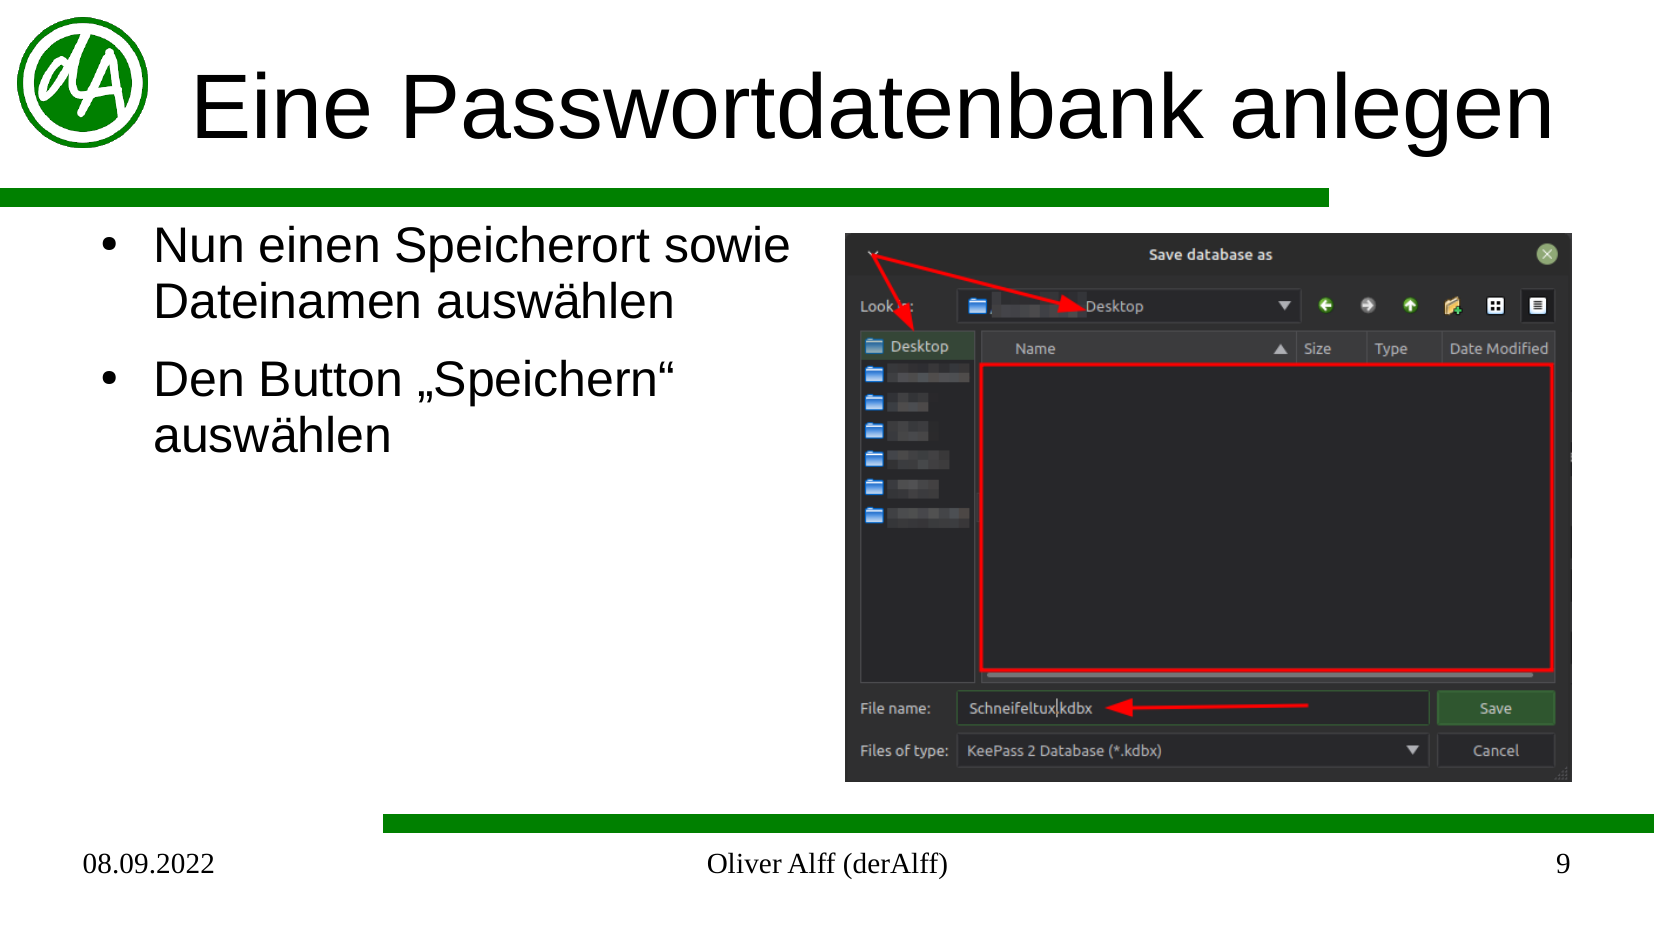

# Eine Passwortdatenbank anlegen
Nun einen Speicherort sowie Dateinamen auswählen
Den Button „Speichern“
auswählen
08.09.2022
Oliver Alff (derAlff)
9